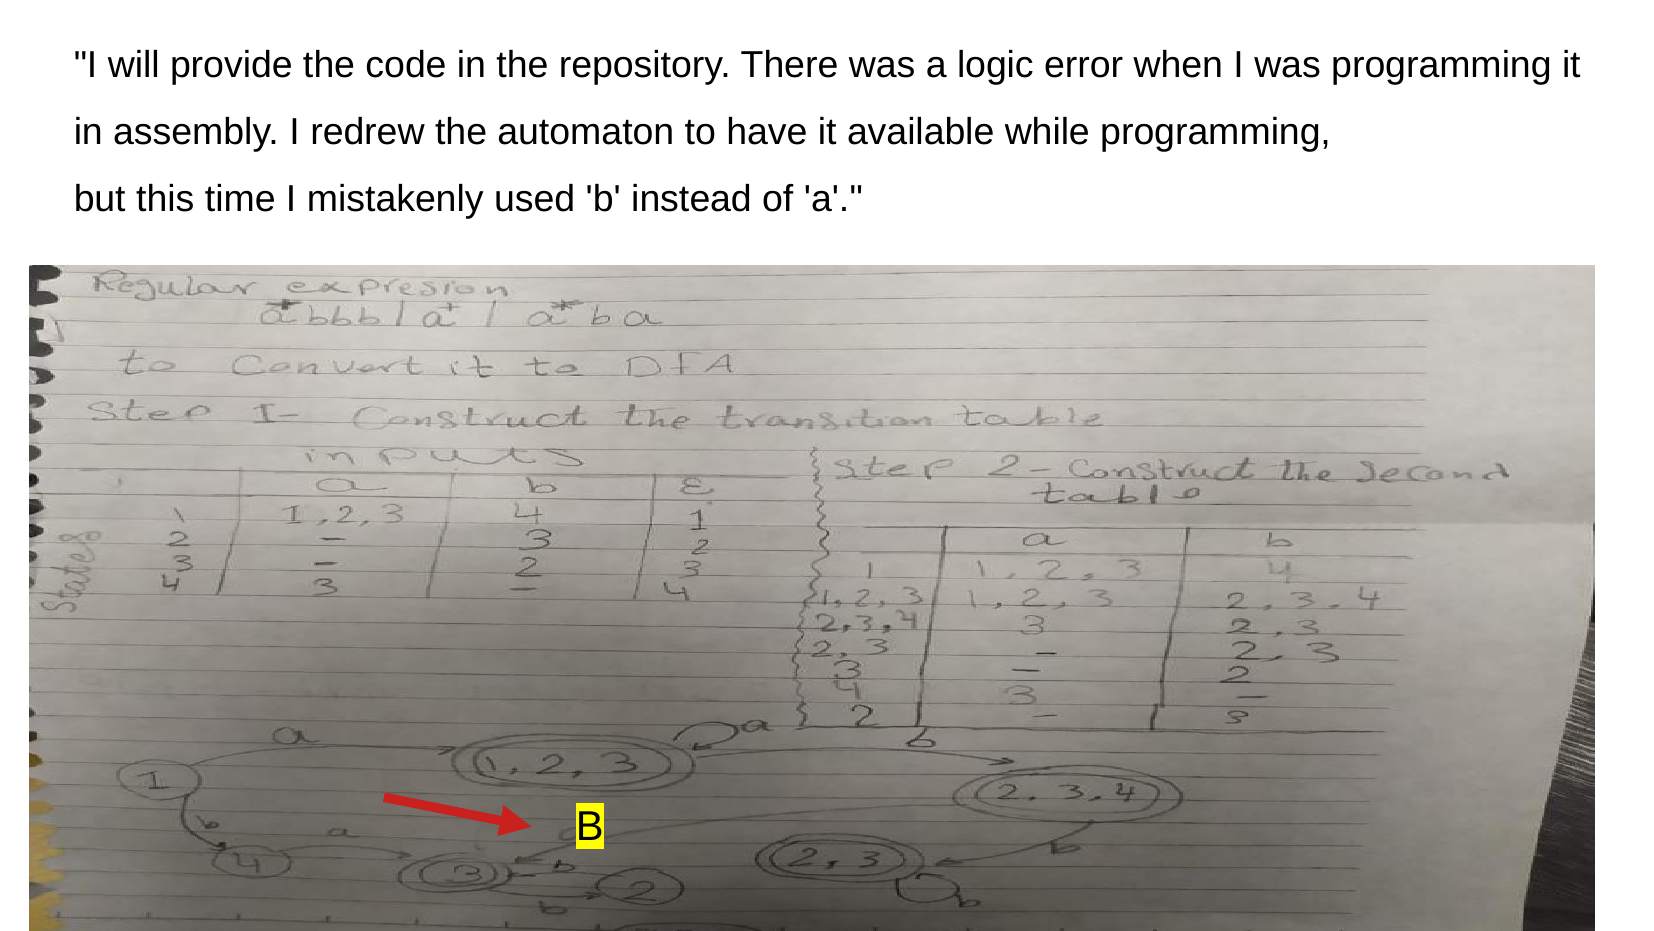

"I will provide the code in the repository. There was a logic error when I was programming it
in assembly. I redrew the automaton to have it available while programming,
but this time I mistakenly used 'b' instead of 'a'."
B